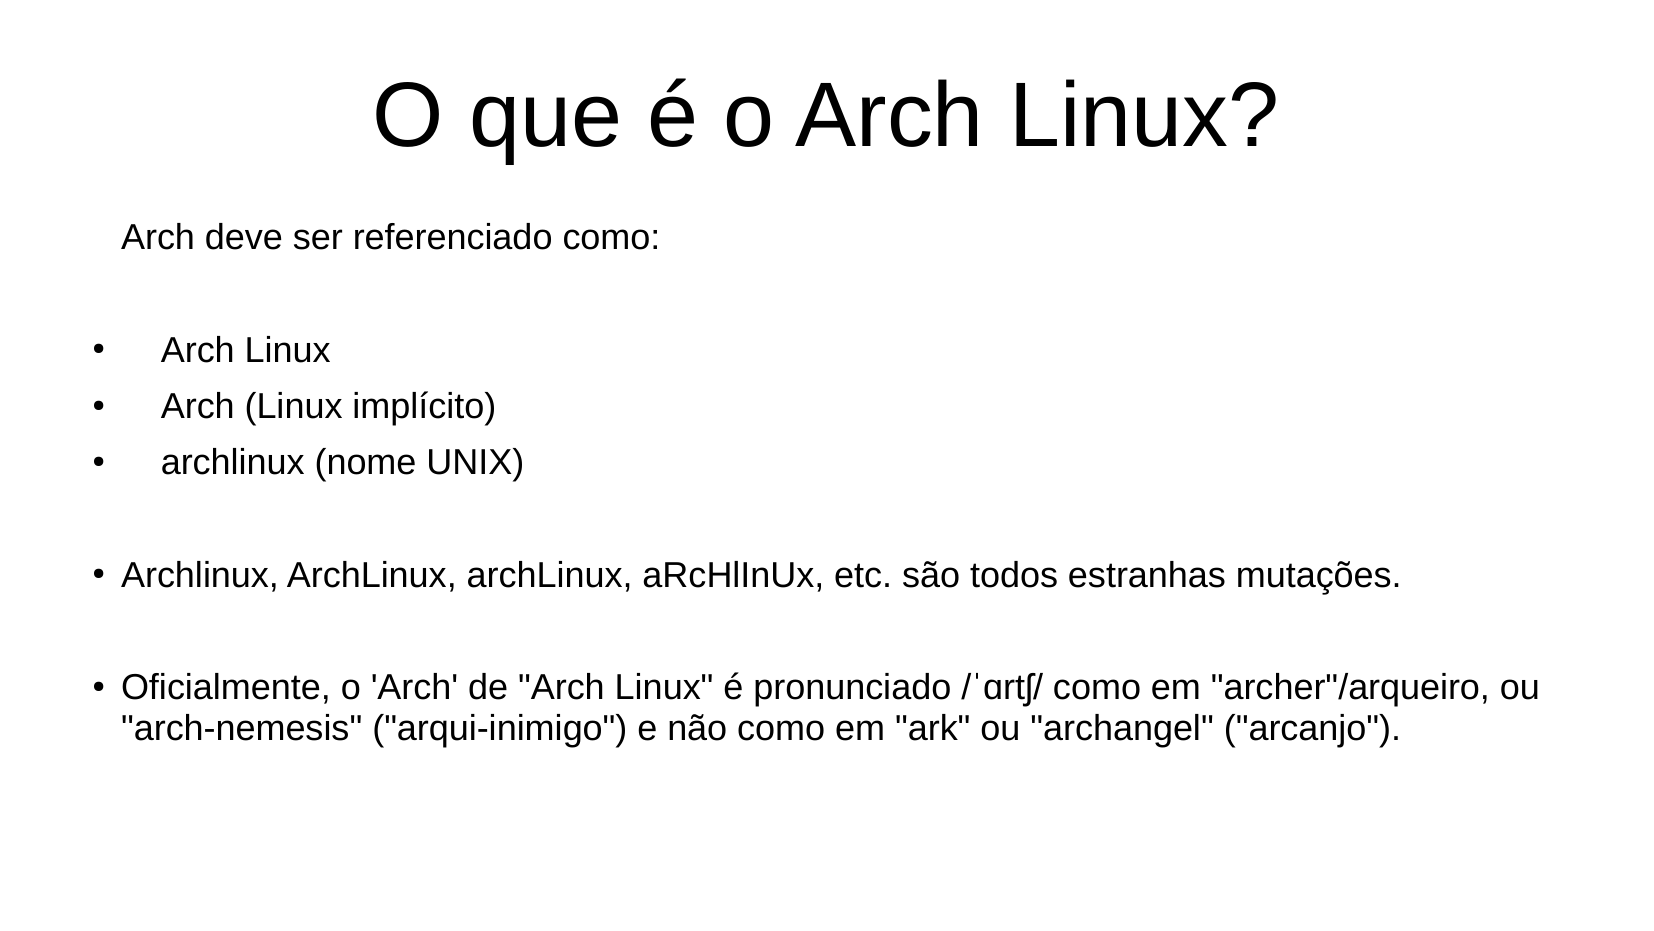

# O que é o Arch Linux?
Arch deve ser referenciado como:
 Arch Linux
 Arch (Linux implícito)
 archlinux (nome UNIX)
Archlinux, ArchLinux, archLinux, aRcHlInUx, etc. são todos estranhas mutações.
Oficialmente, o 'Arch' de "Arch Linux" é pronunciado /ˈɑrtʃ/ como em "archer"/arqueiro, ou "arch-nemesis" ("arqui-inimigo") e não como em "ark" ou "archangel" ("arcanjo").